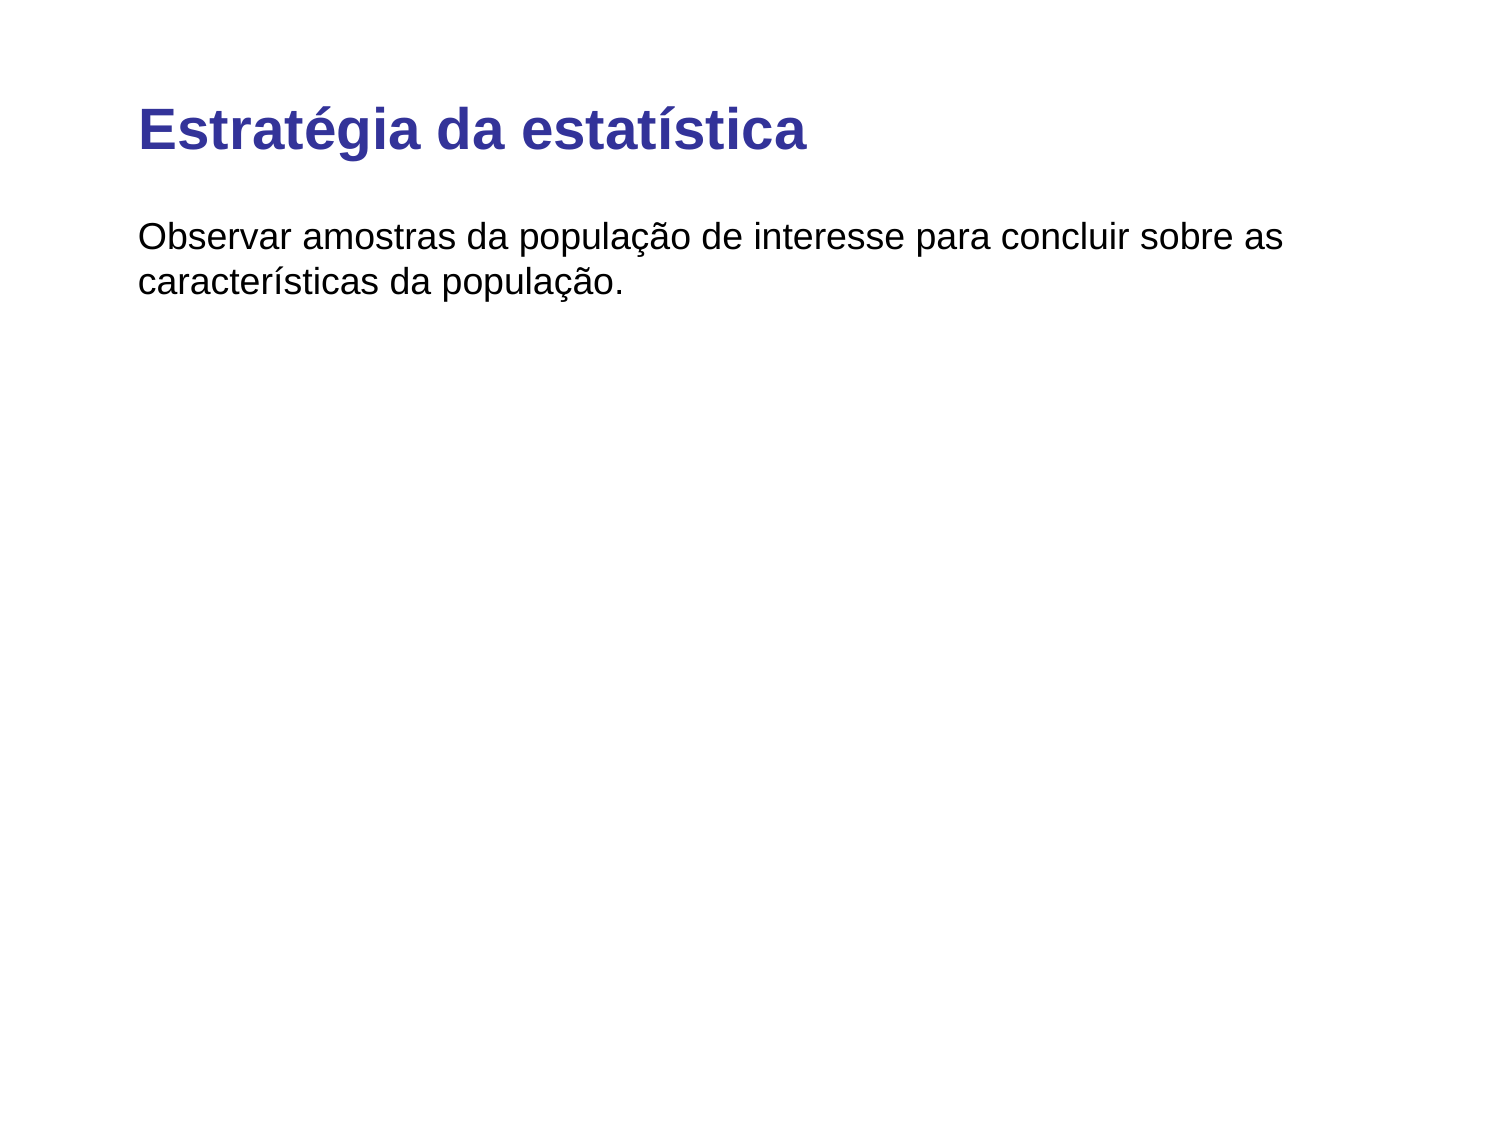

Estratégia da estatística
Observar amostras da população de interesse para concluir sobre as características da população.